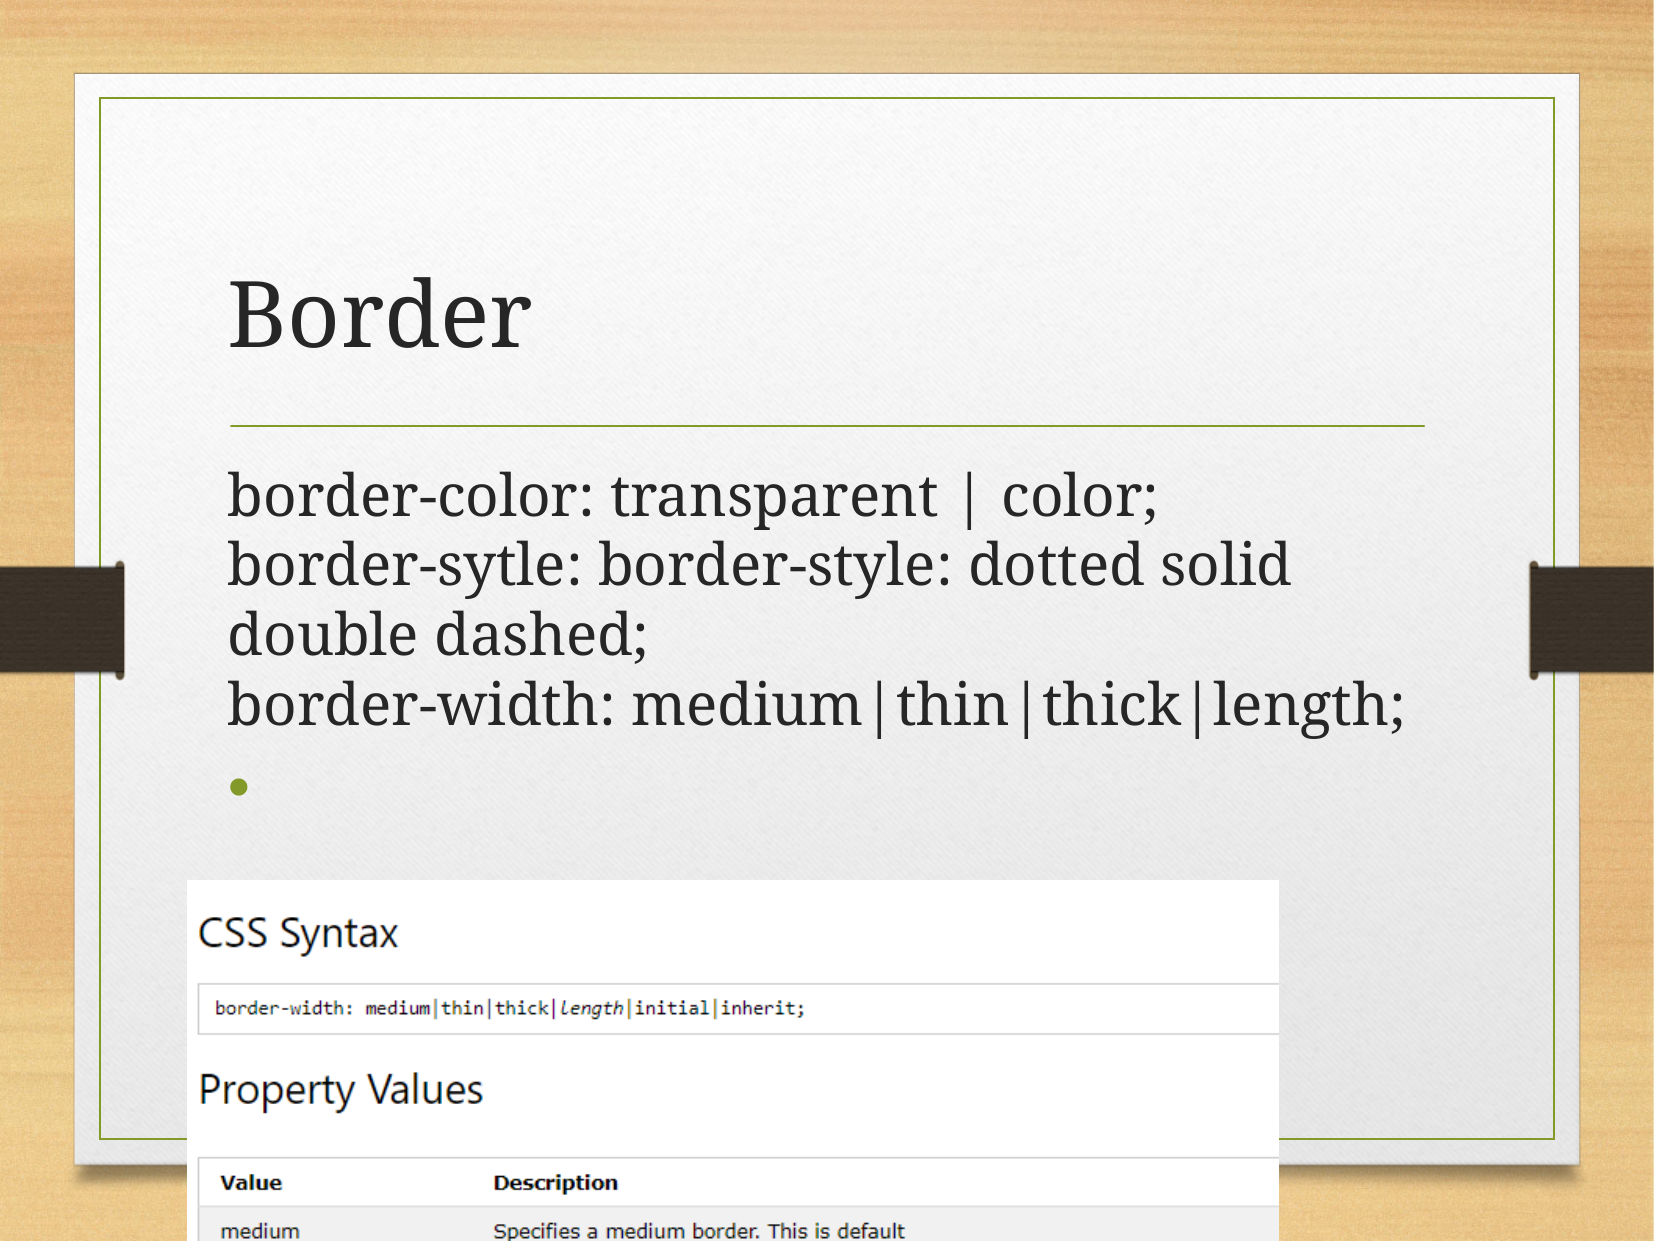

# Border
border-color: transparent | color;
border-sytle: border-style: dotted solid double dashed;
border-width: medium|thin|thick|length;